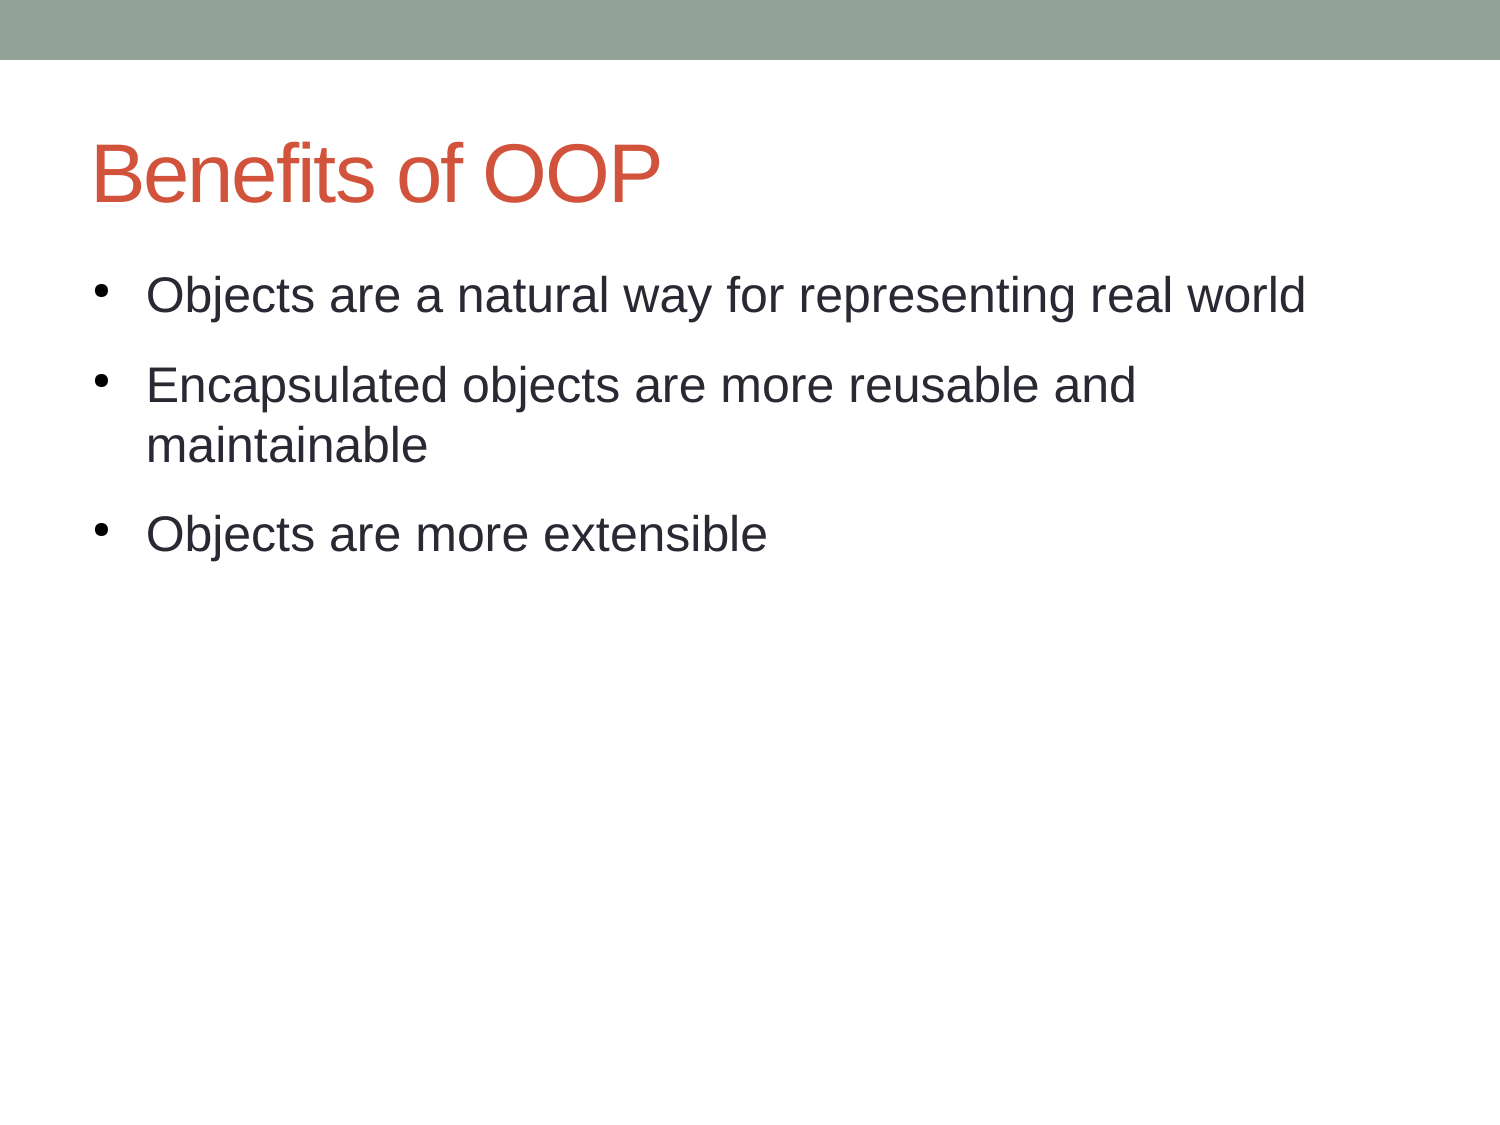

# Benefits of OOP
Objects are a natural way for representing real world
Encapsulated objects are more reusable and maintainable
Objects are more extensible